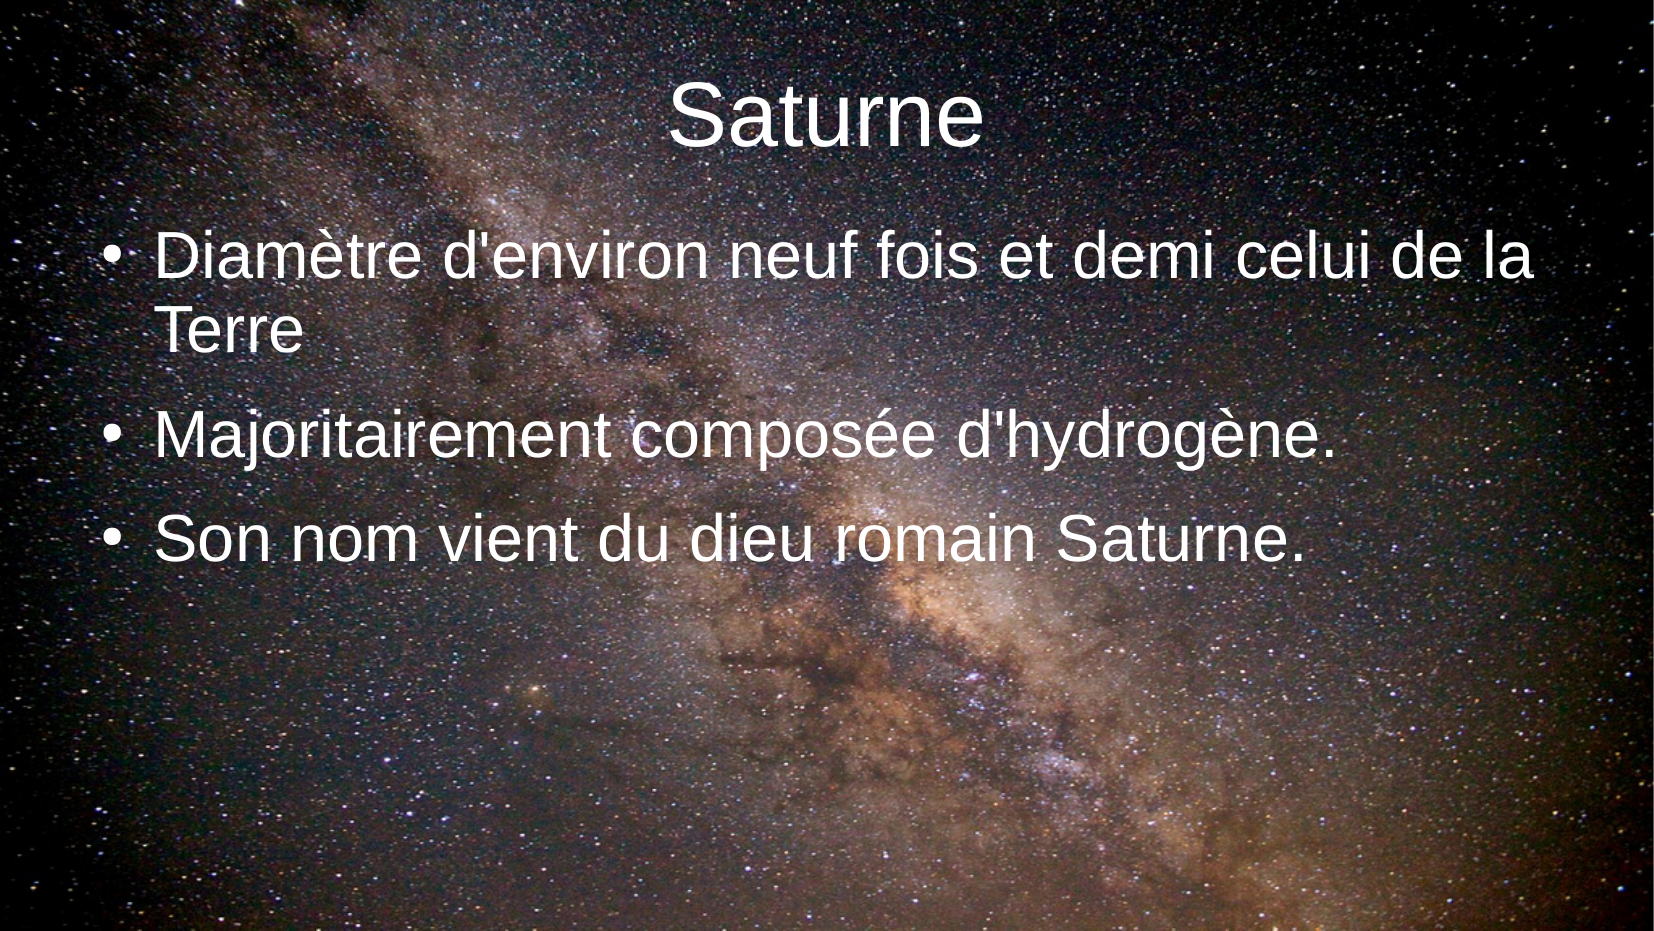

# Saturne
Diamètre d'environ neuf fois et demi celui de la Terre
Majoritairement composée d'hydrogène.
Son nom vient du dieu romain Saturne.